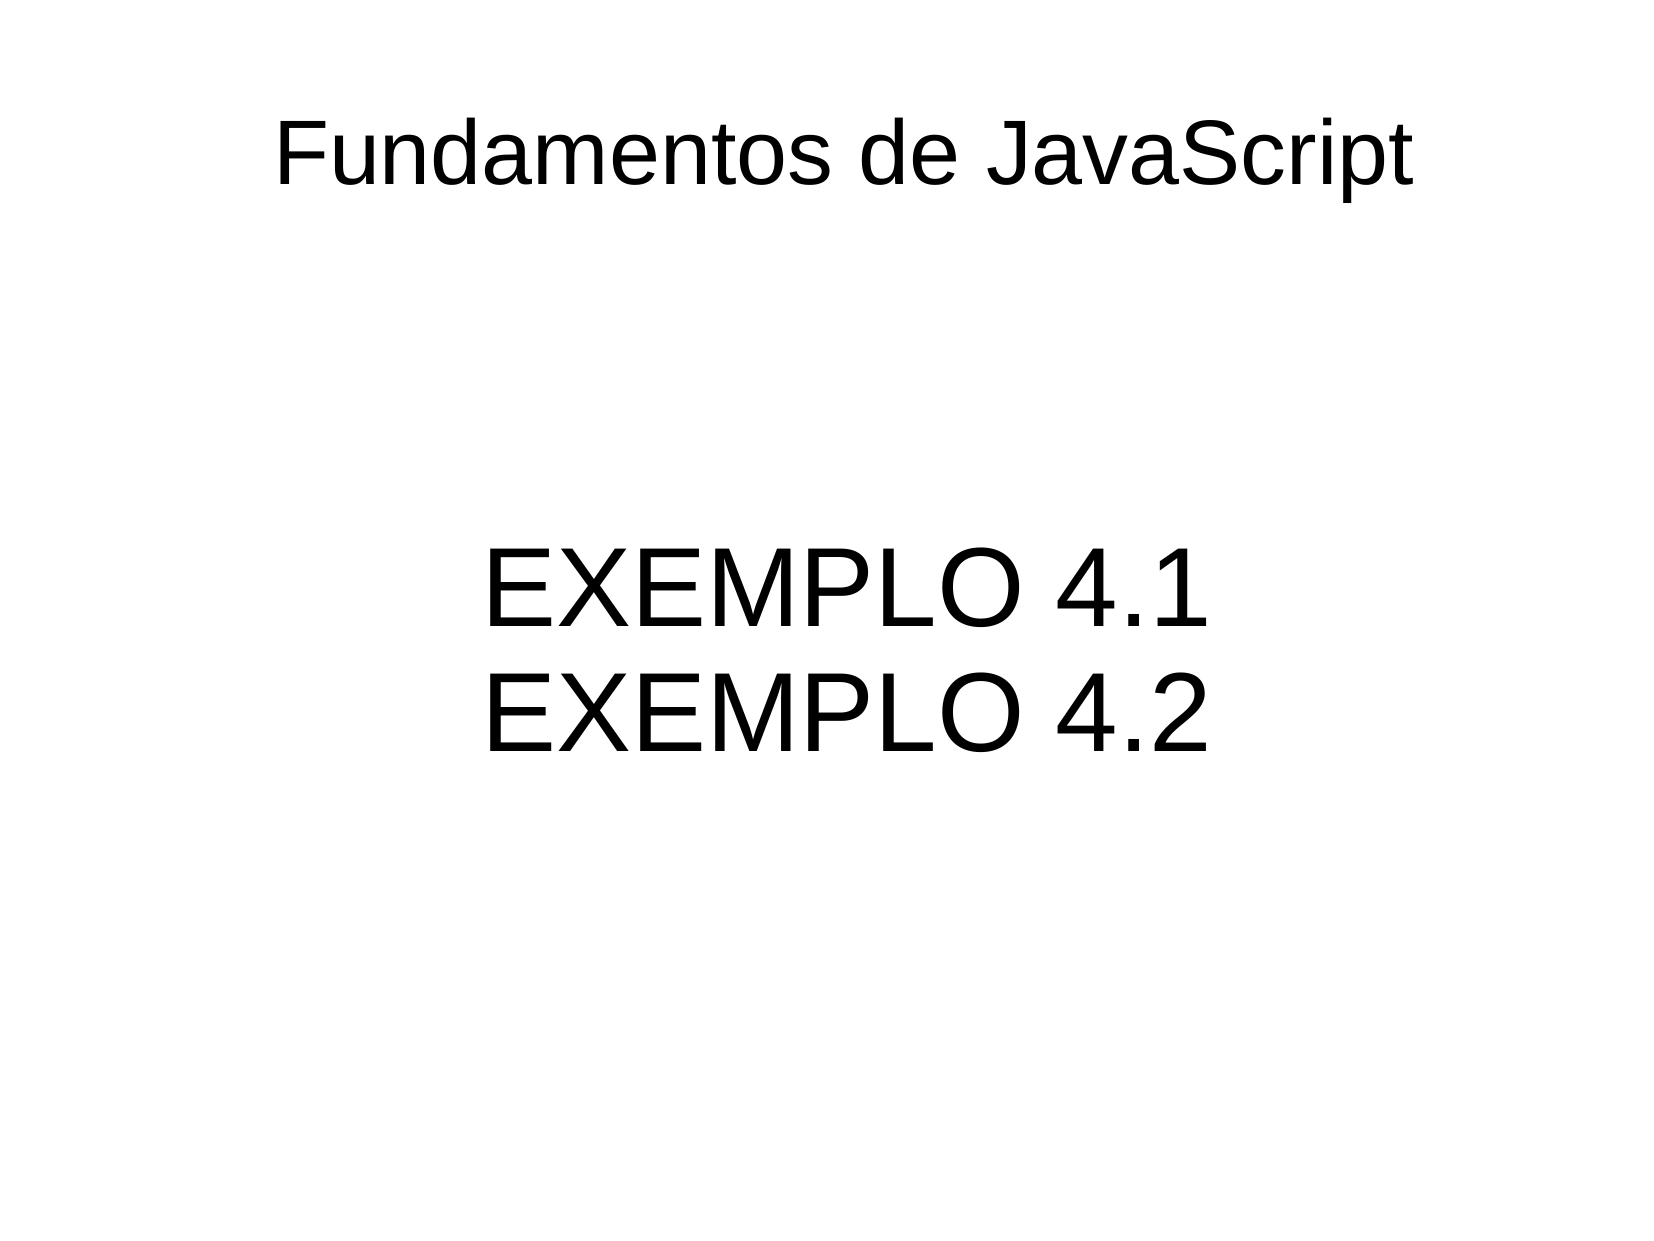

# Fundamentos de JavaScript
EXEMPLO 4.1
EXEMPLO 4.2